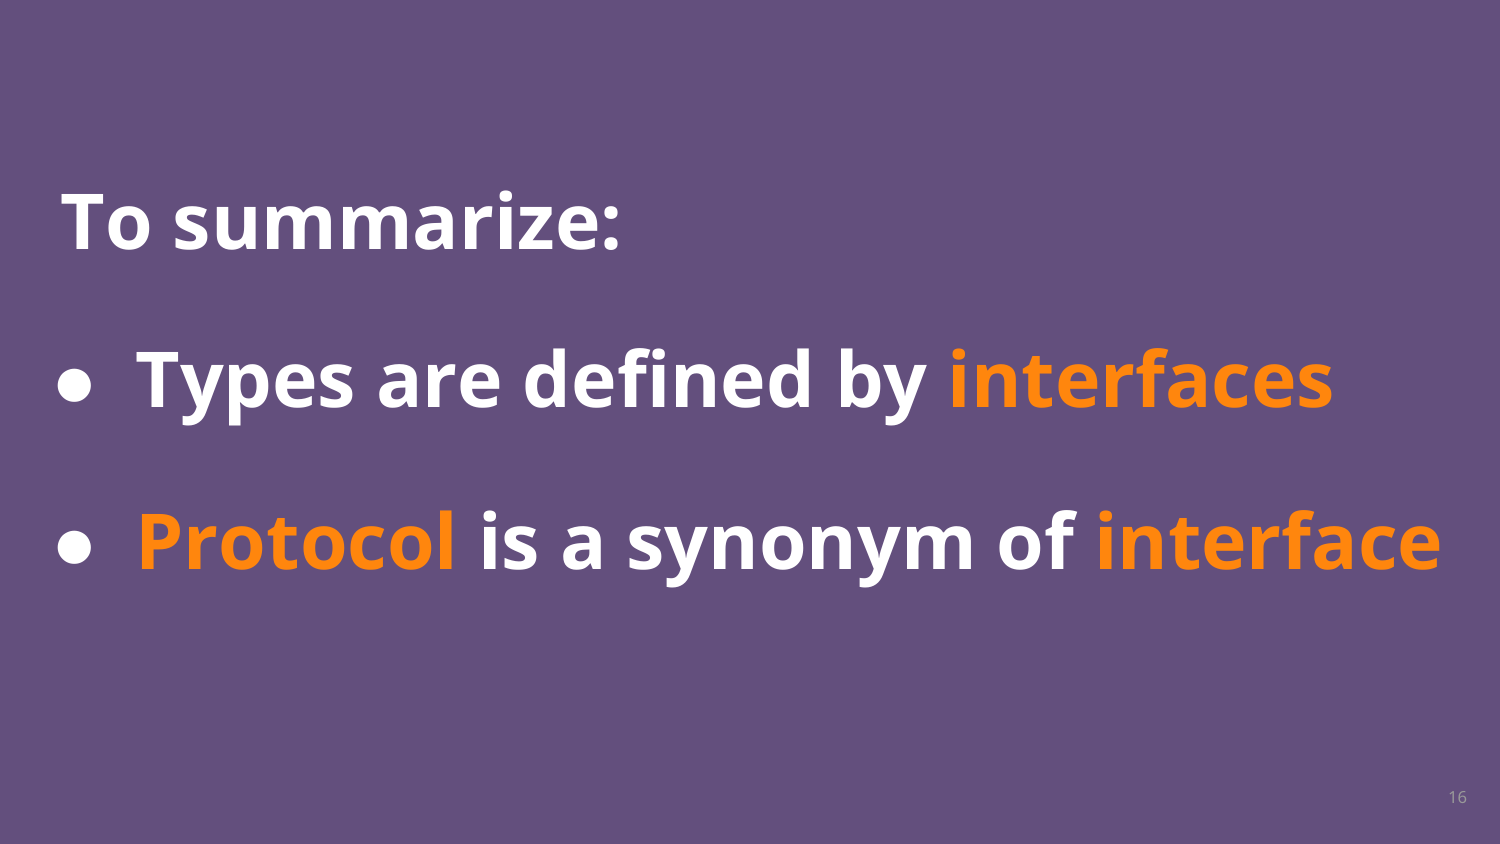

To summarize:
Types are defined by interfaces
●
Protocol is a synonym of interface
●
16